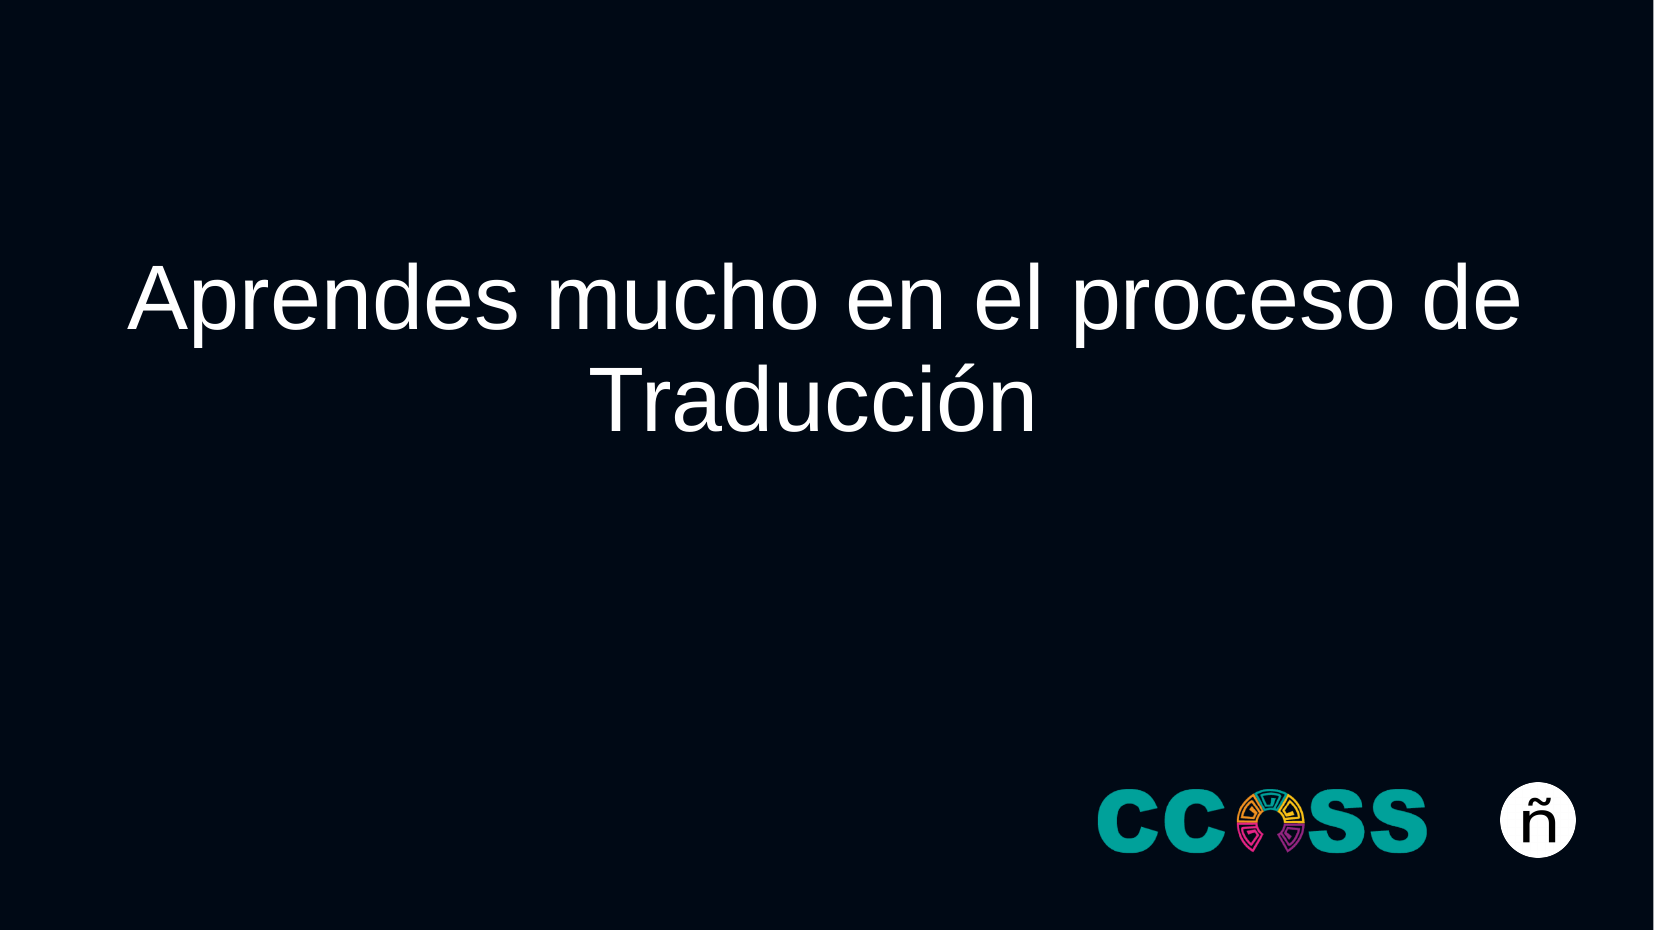

# Aprendes mucho en el proceso de Traducción